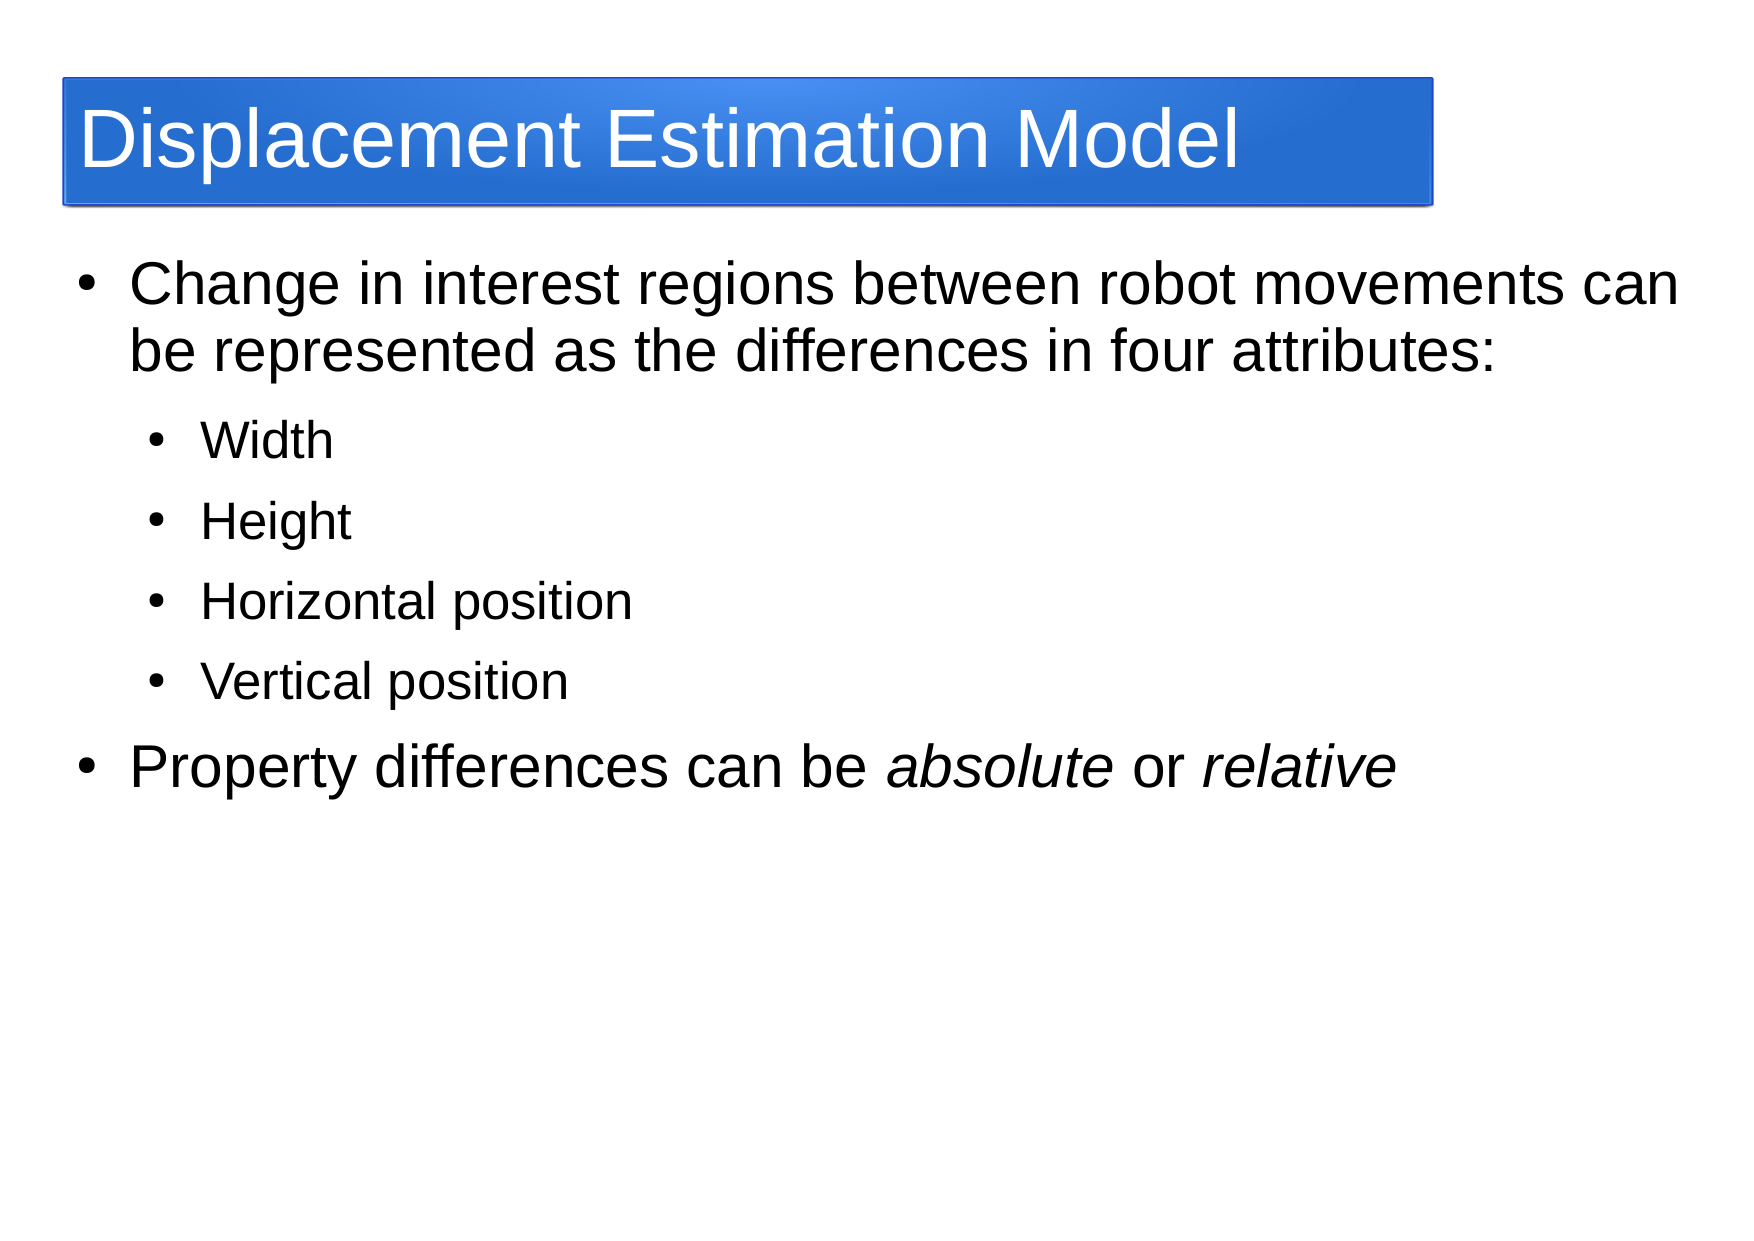

# Displacement Estimation Model
Change in interest regions between robot movements can be represented as the differences in four attributes:
Width
Height
Horizontal position
Vertical position
Property differences can be absolute or relative